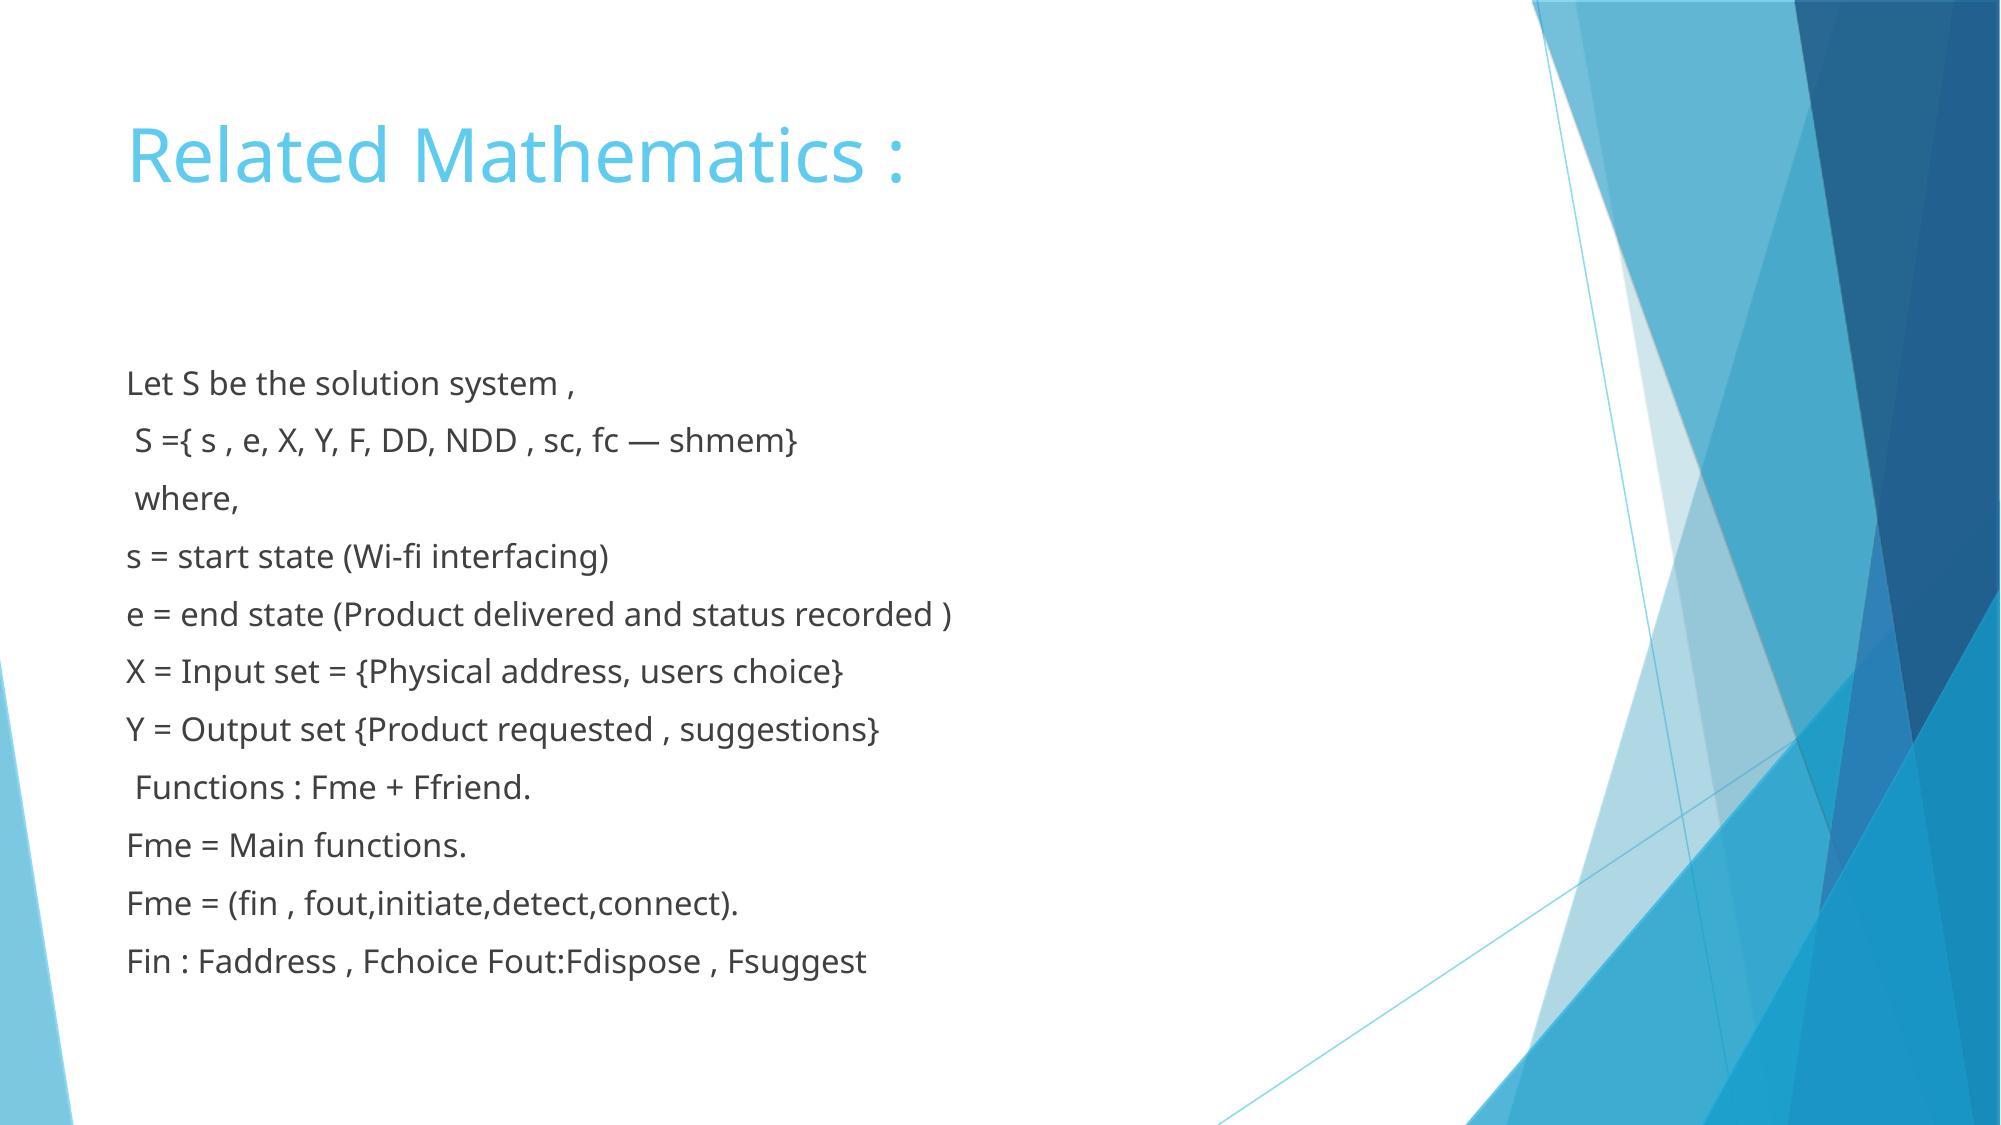

# Related Mathematics :
Let S be the solution system ,
 S ={ s , e, X, Y, F, DD, NDD , sc, fc — shmem}
 where,
s = start state (Wi-ﬁ interfacing)
e = end state (Product delivered and status recorded )
X = Input set = {Physical address, users choice}
Y = Output set {Product requested , suggestions}
 Functions : Fme + Ffriend.
Fme = Main functions.
Fme = (ﬁn , fout,initiate,detect,connect).
Fin : Faddress , Fchoice Fout:Fdispose , Fsuggest